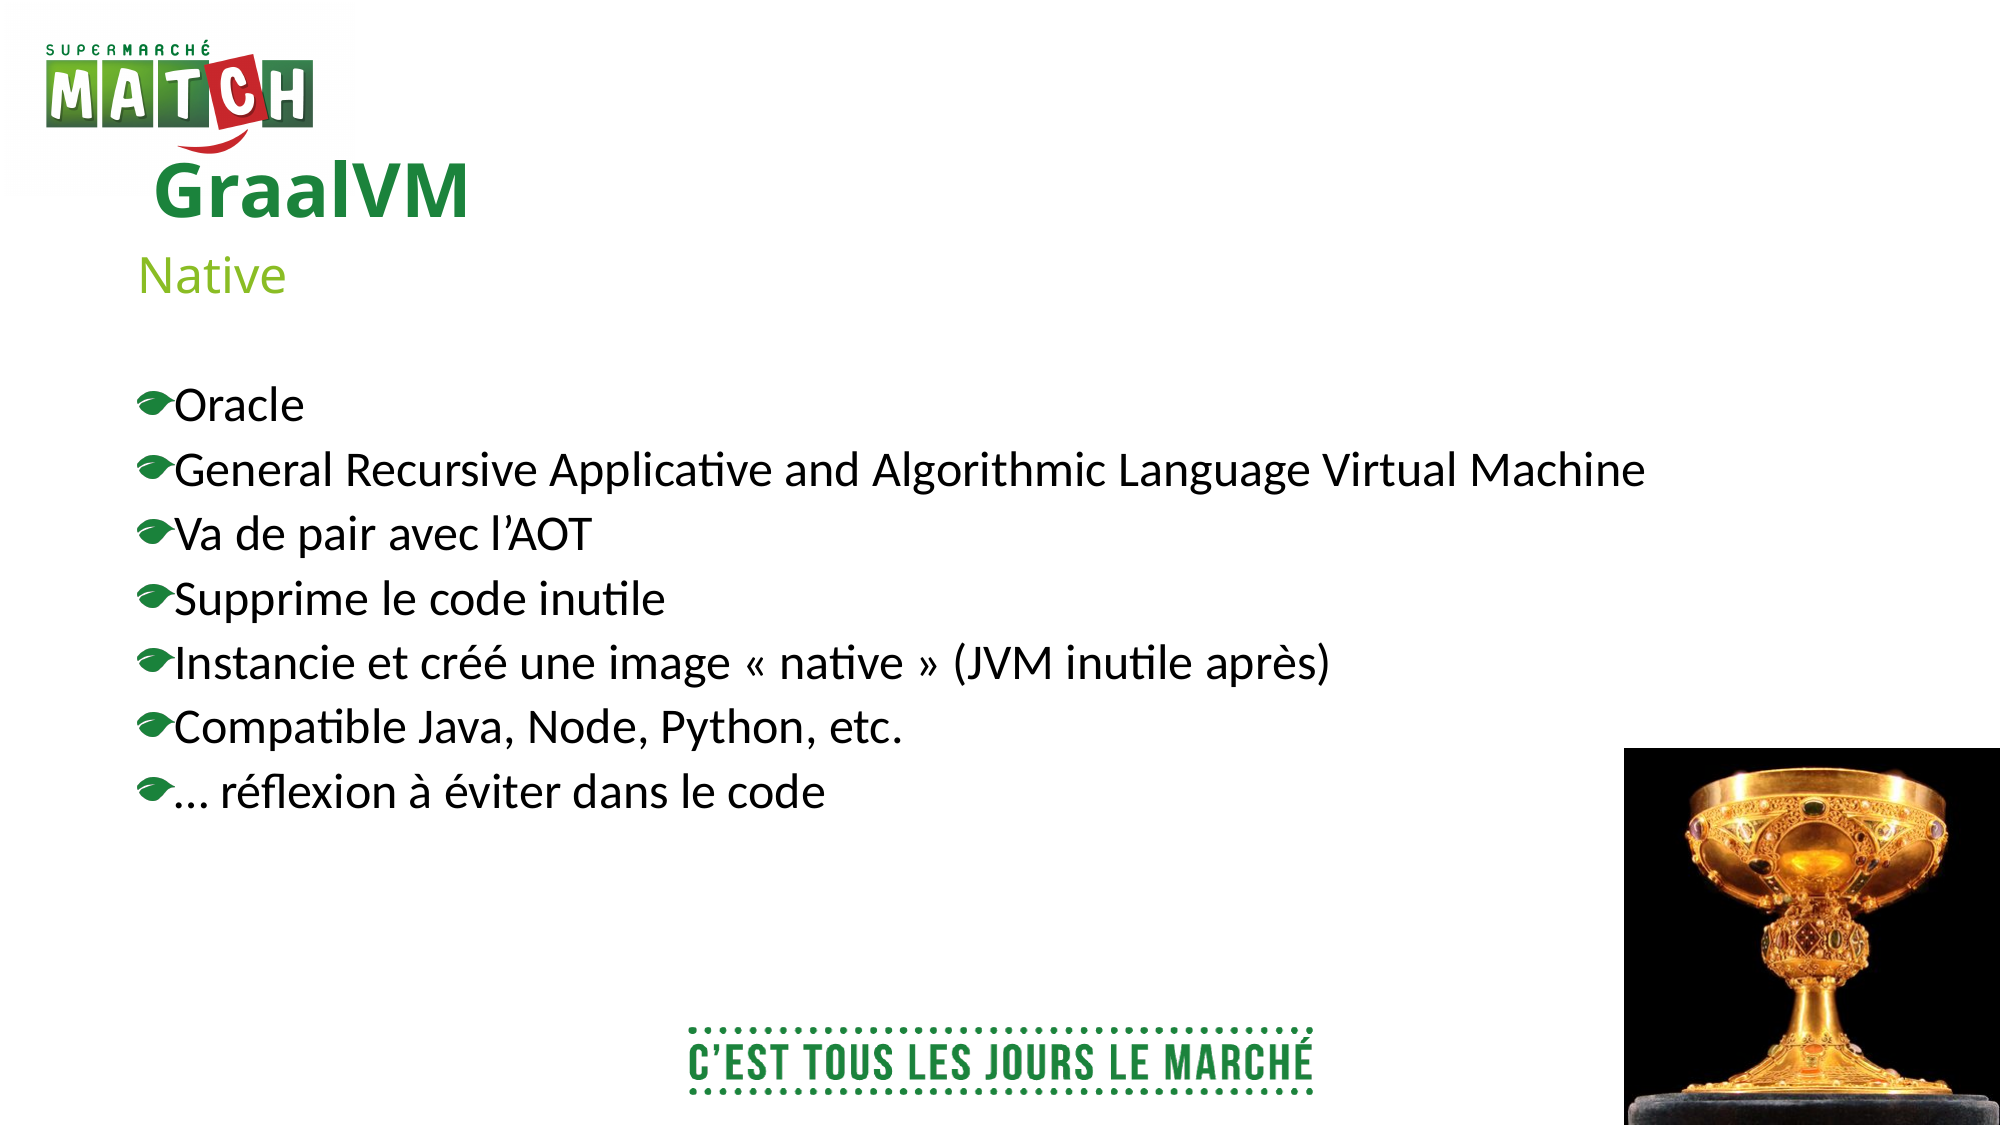

# GraalVM
Native
Oracle
General Recursive Applicative and Algorithmic Language Virtual Machine
Va de pair avec l’AOT
Supprime le code inutile
Instancie et créé une image « native » (JVM inutile après)
Compatible Java, Node, Python, etc.
… réflexion à éviter dans le code